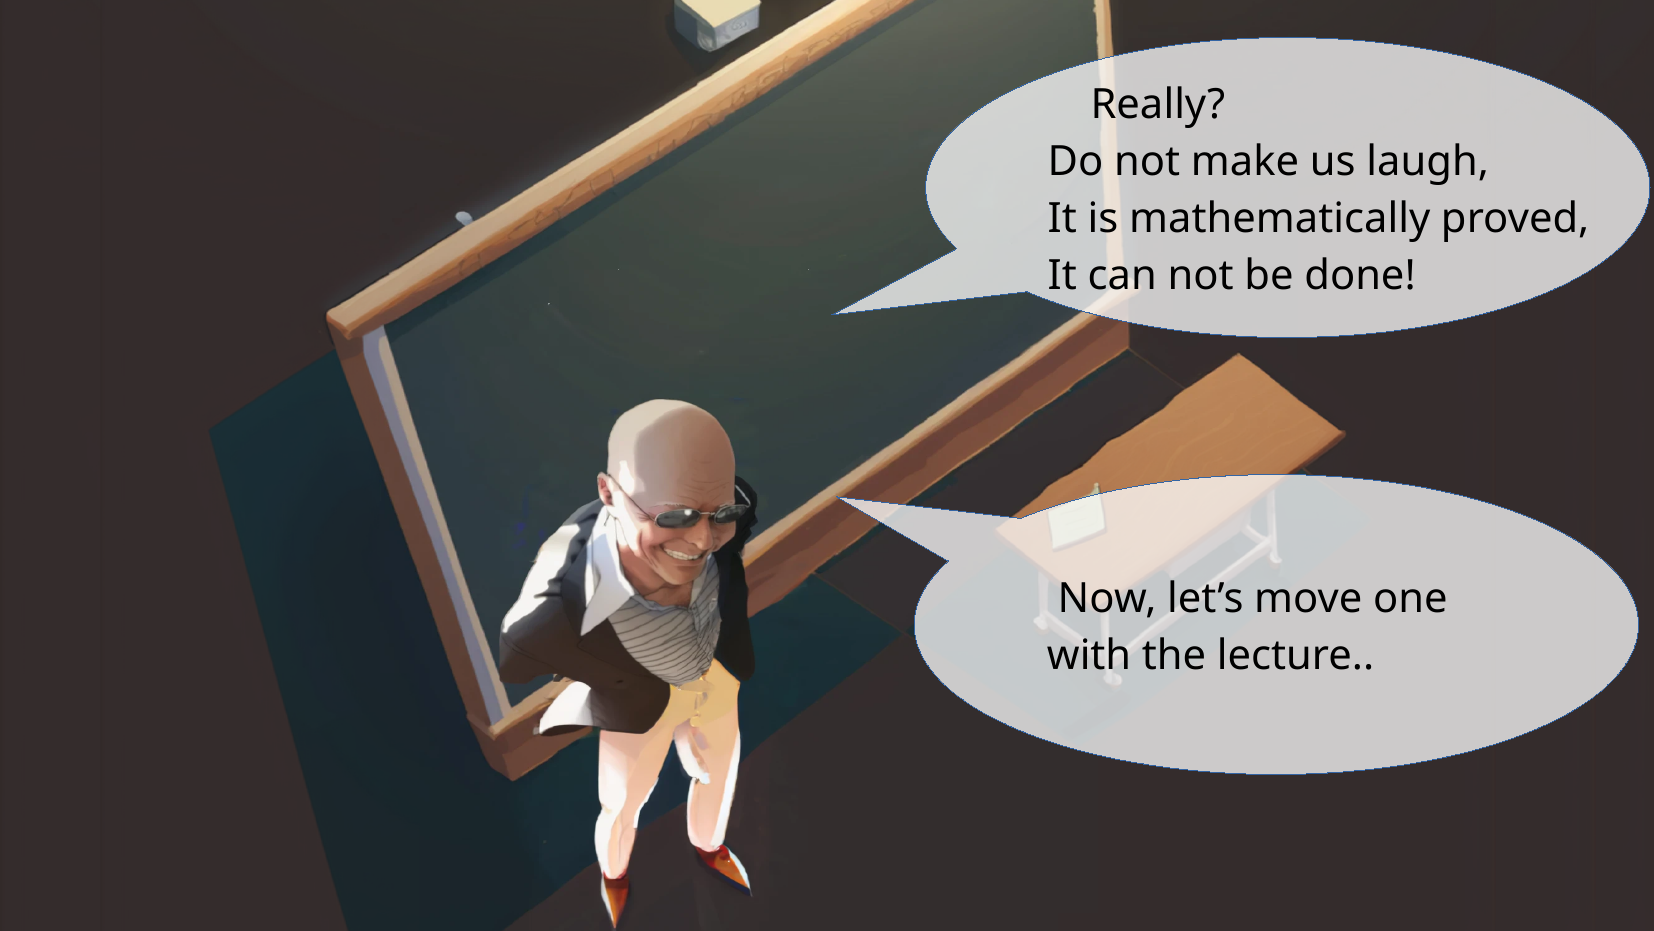

Really?
Do not make us laugh,
It is mathematically proved,
It can not be done!
 Now, let’s move one
 with the lecture..